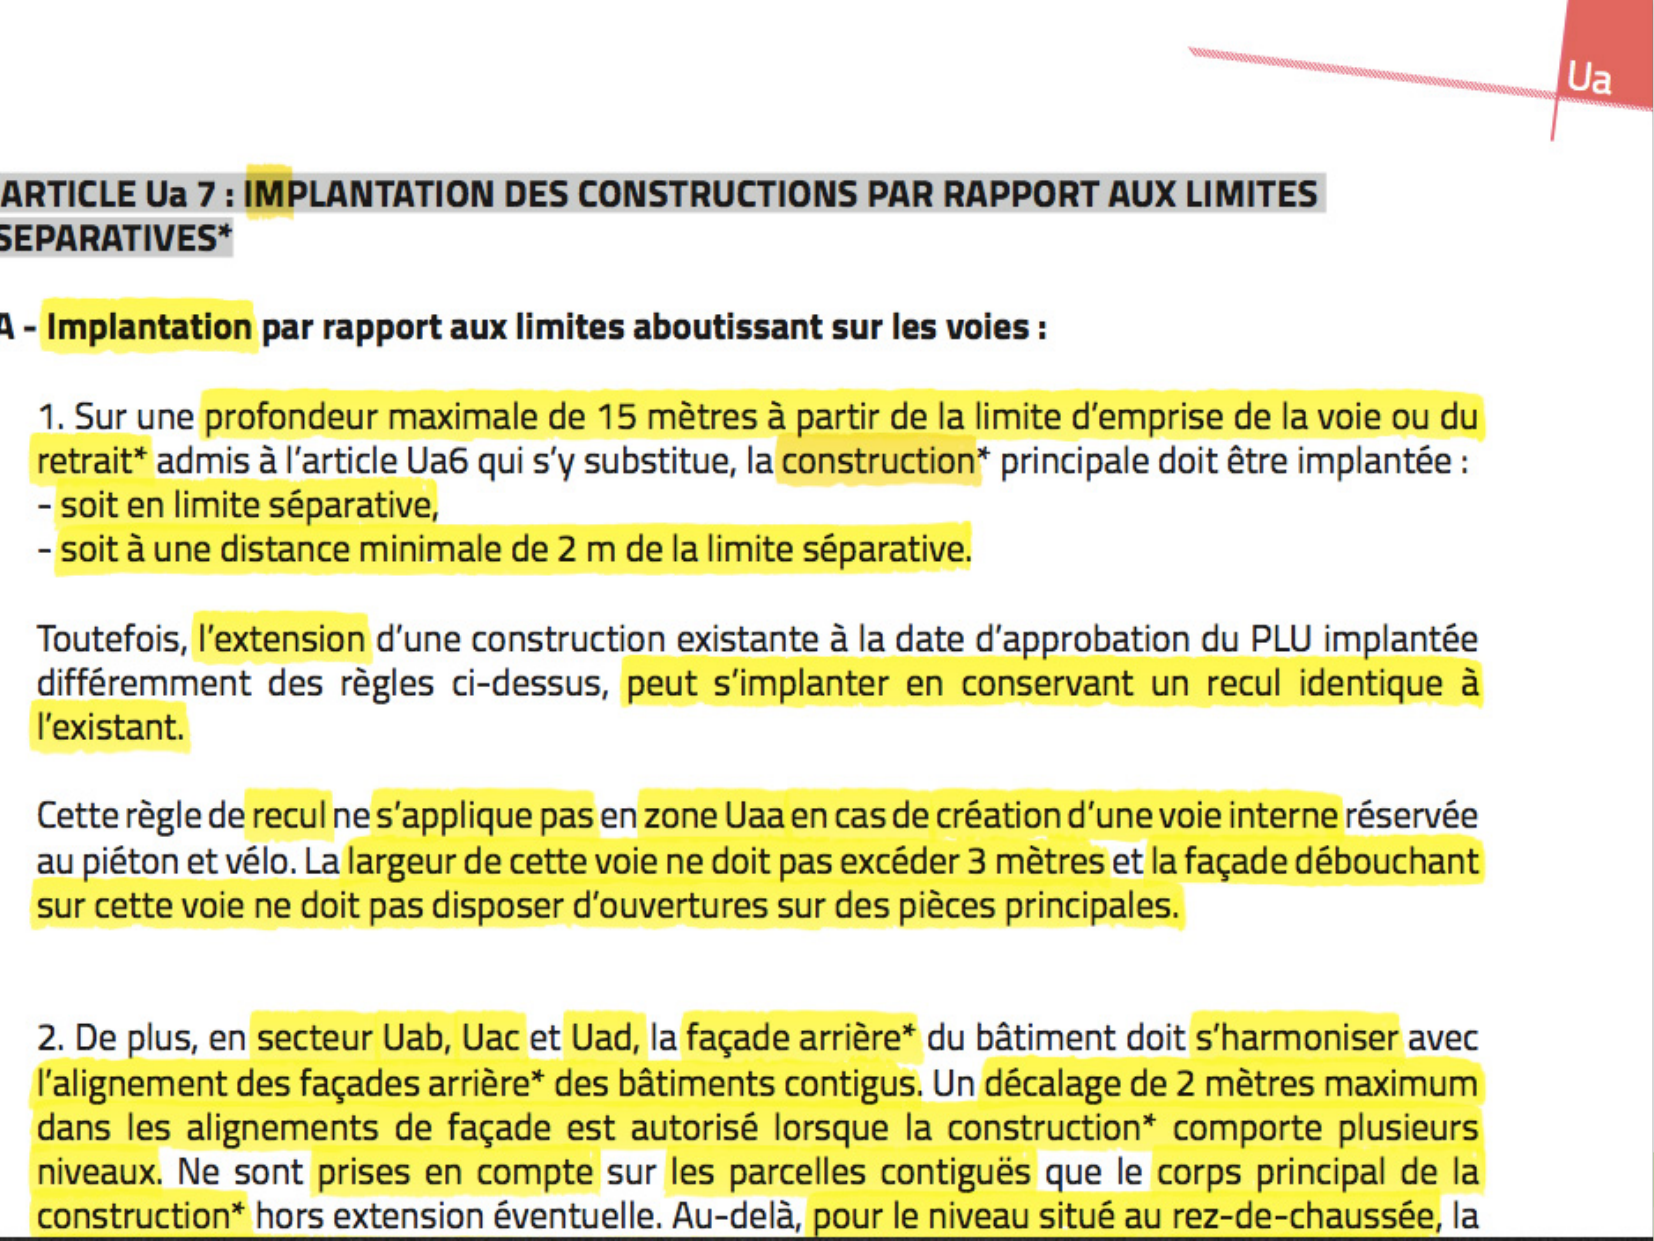

# Concrètement?
 Exemple : PLU de Lorient, articles applicables aux zones Ua